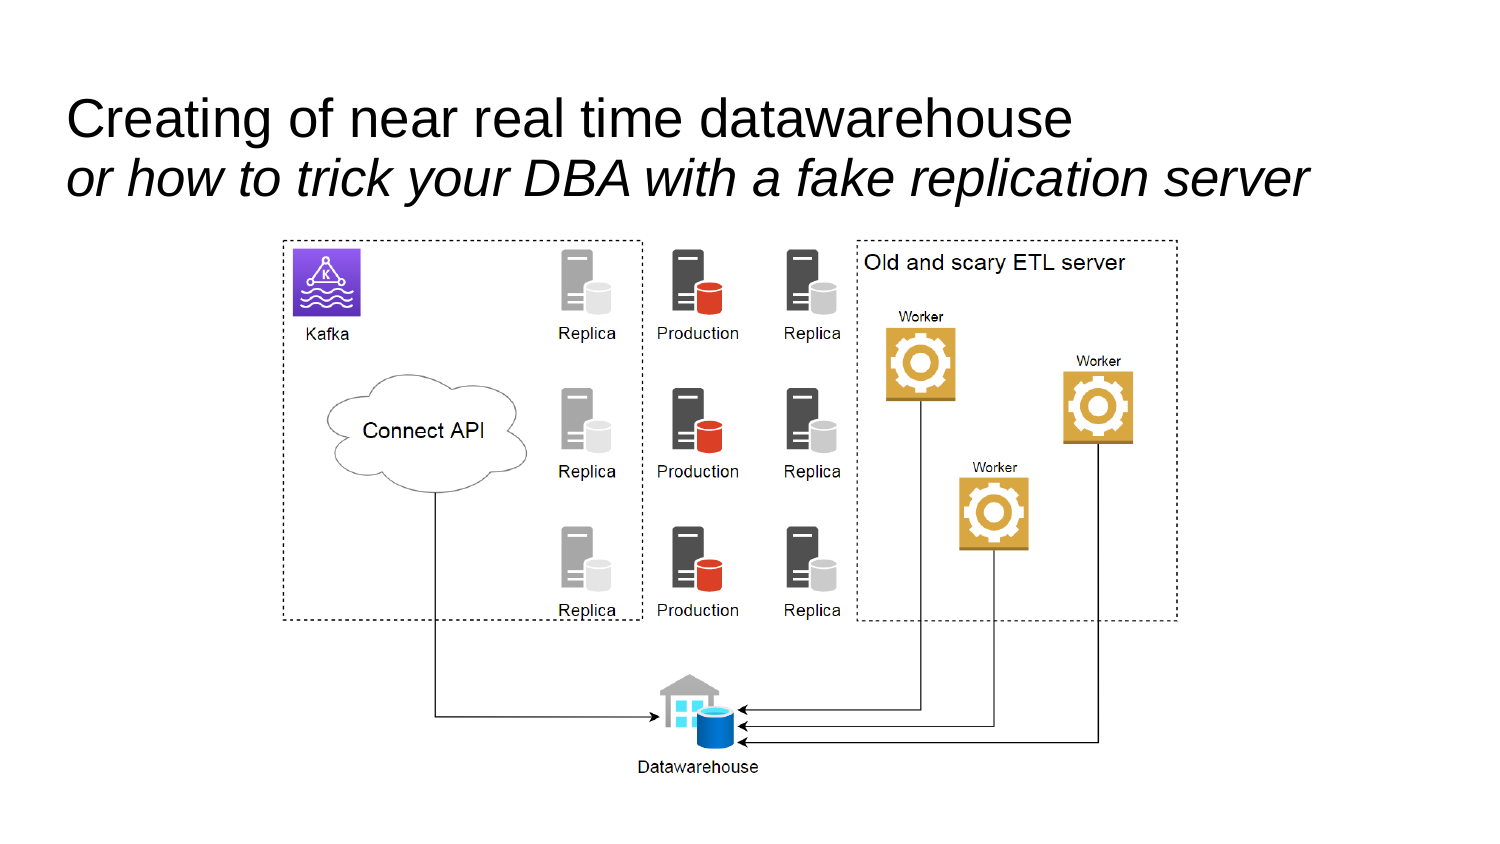

# Creating of near real time datawarehouse or how to trick your DBA with a fake replication server